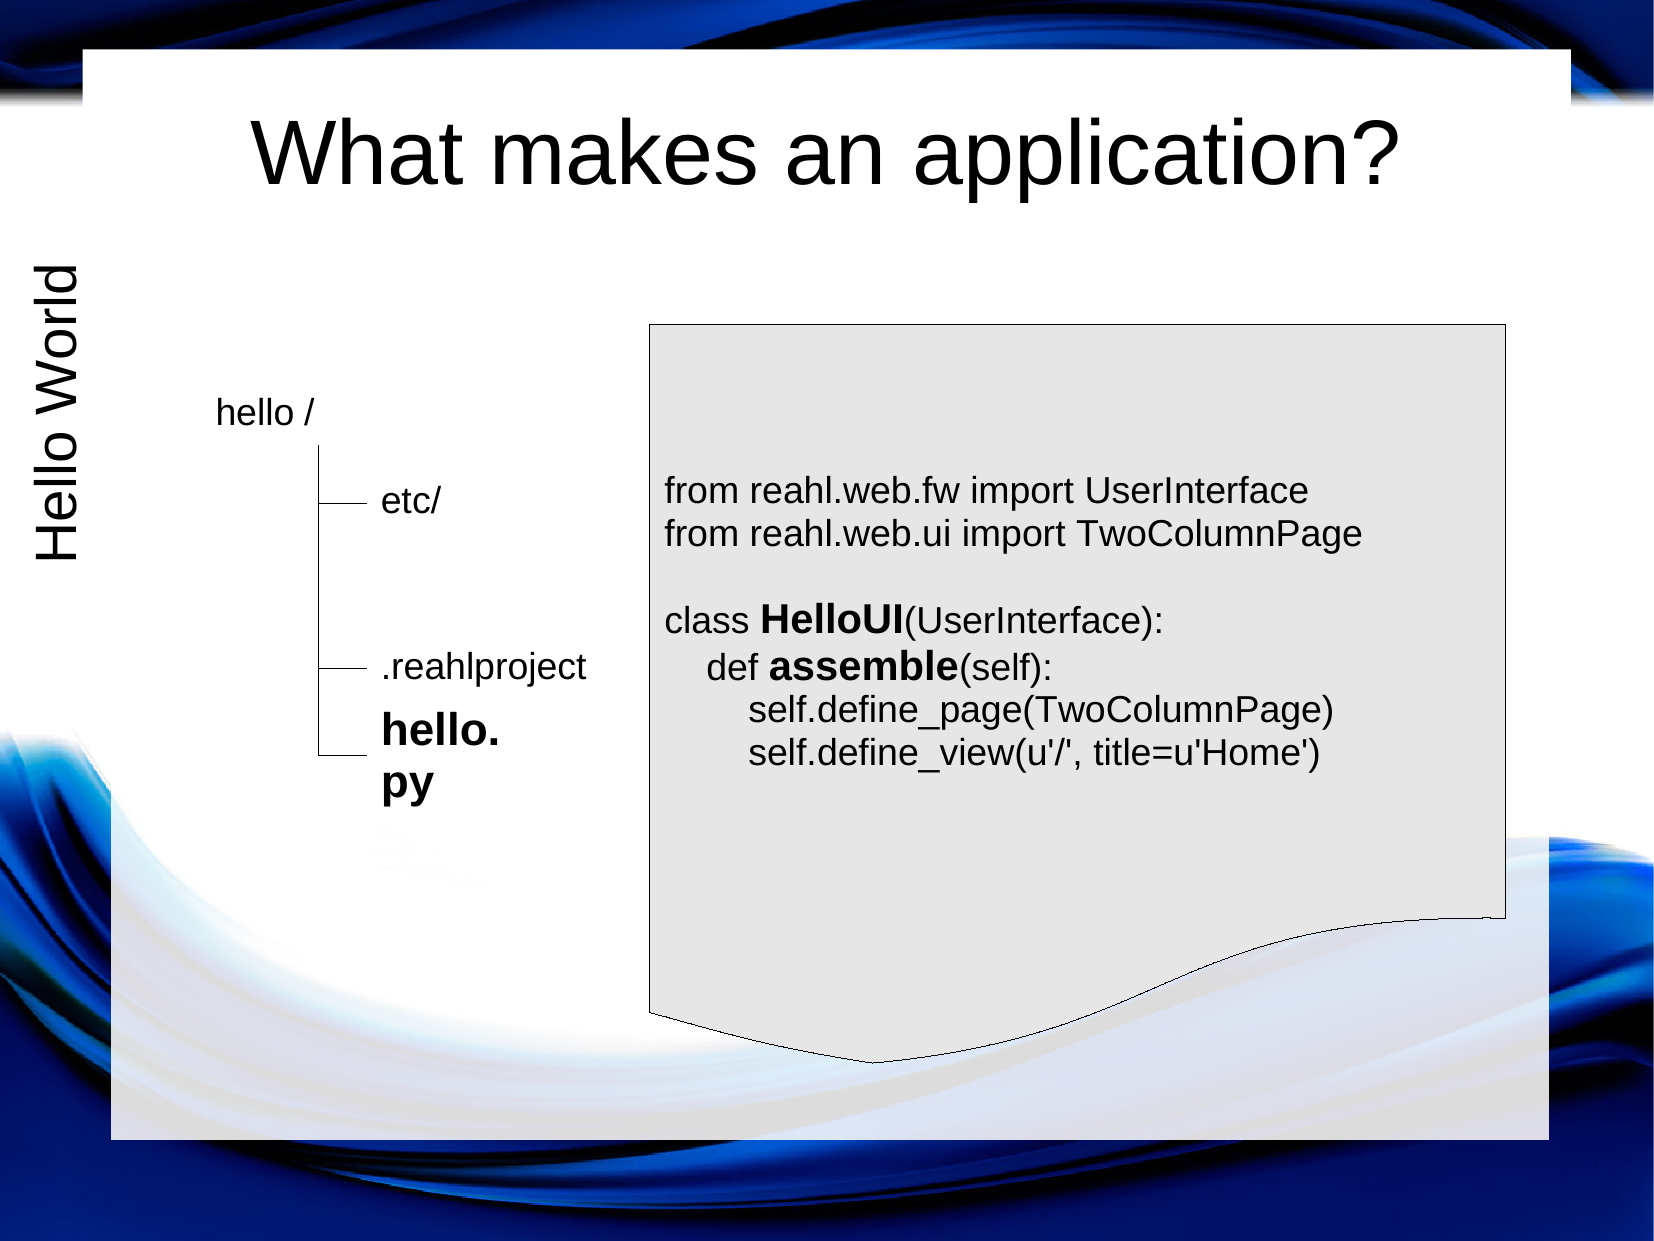

# What makes an application?
from reahl.web.fw import UserInterface
from reahl.web.ui import TwoColumnPage
class HelloUI(UserInterface):
 def assemble(self):
 self.define_page(TwoColumnPage)
 self.define_view(u'/', title=u'Home')
Hello World
hello
/
etc/
.reahlproject
hello.py